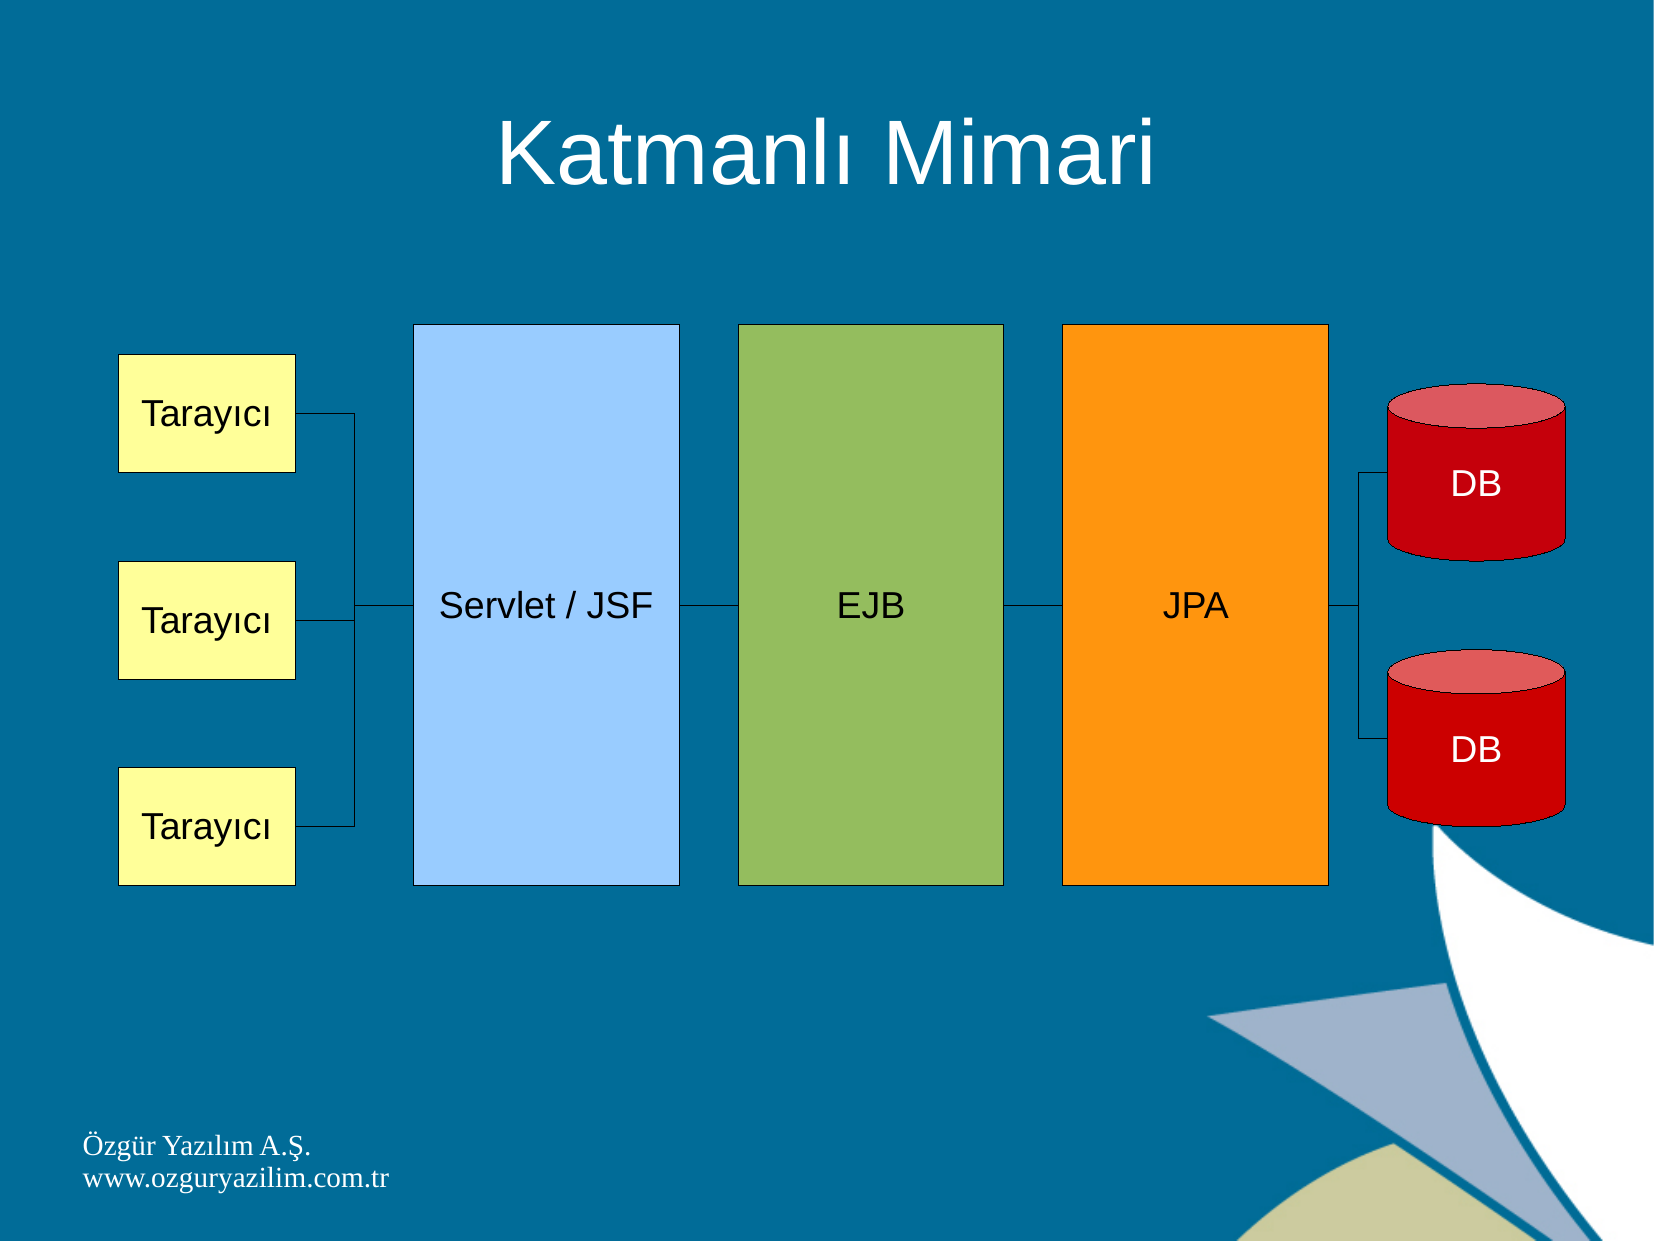

# Katmanlı Mimari
Servlet / JSF
EJB
JPA
Tarayıcı
DB
Tarayıcı
DB
Tarayıcı